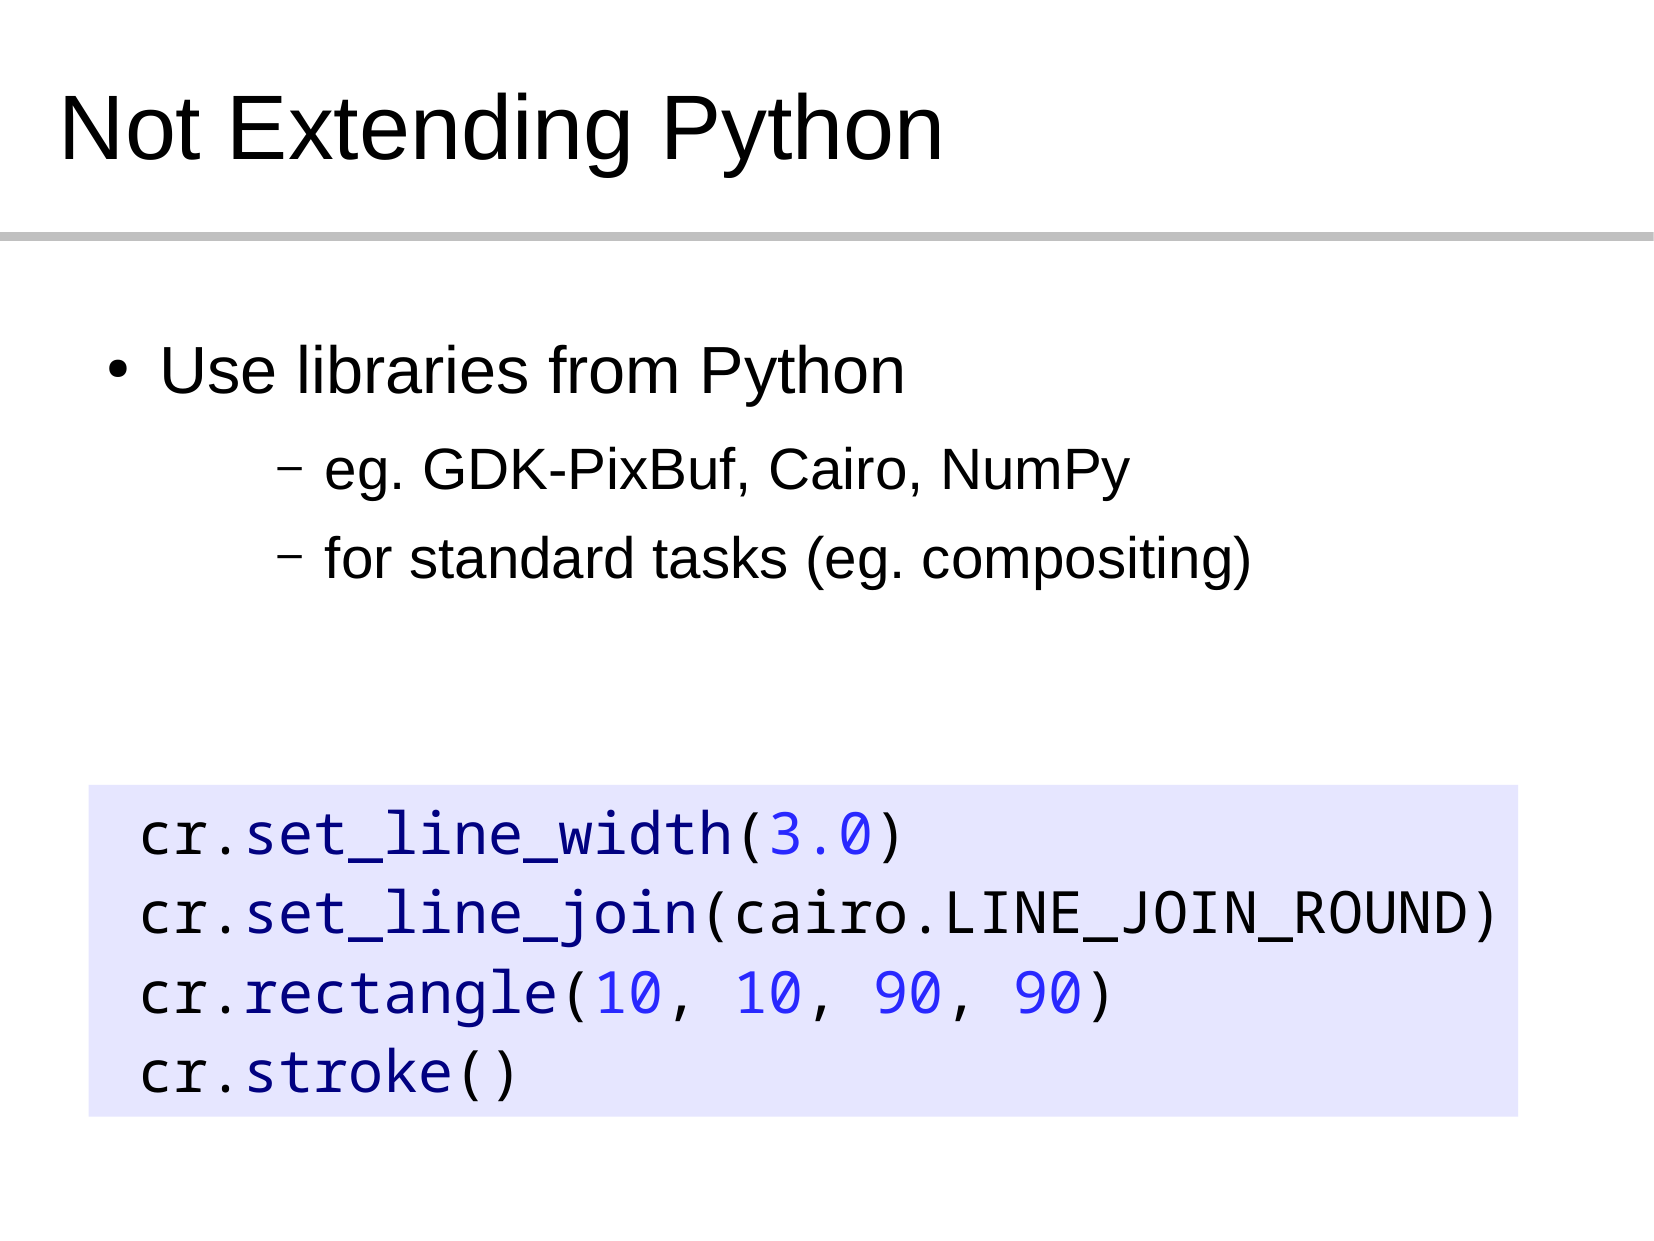

# Not Extending Python
Use libraries from Python
eg. GDK-PixBuf, Cairo, NumPy
for standard tasks (eg. compositing)
 cr.set_line_width(3.0)
 cr.set_line_join(cairo.LINE_JOIN_ROUND)
 cr.rectangle(10, 10, 90, 90)
 cr.stroke()